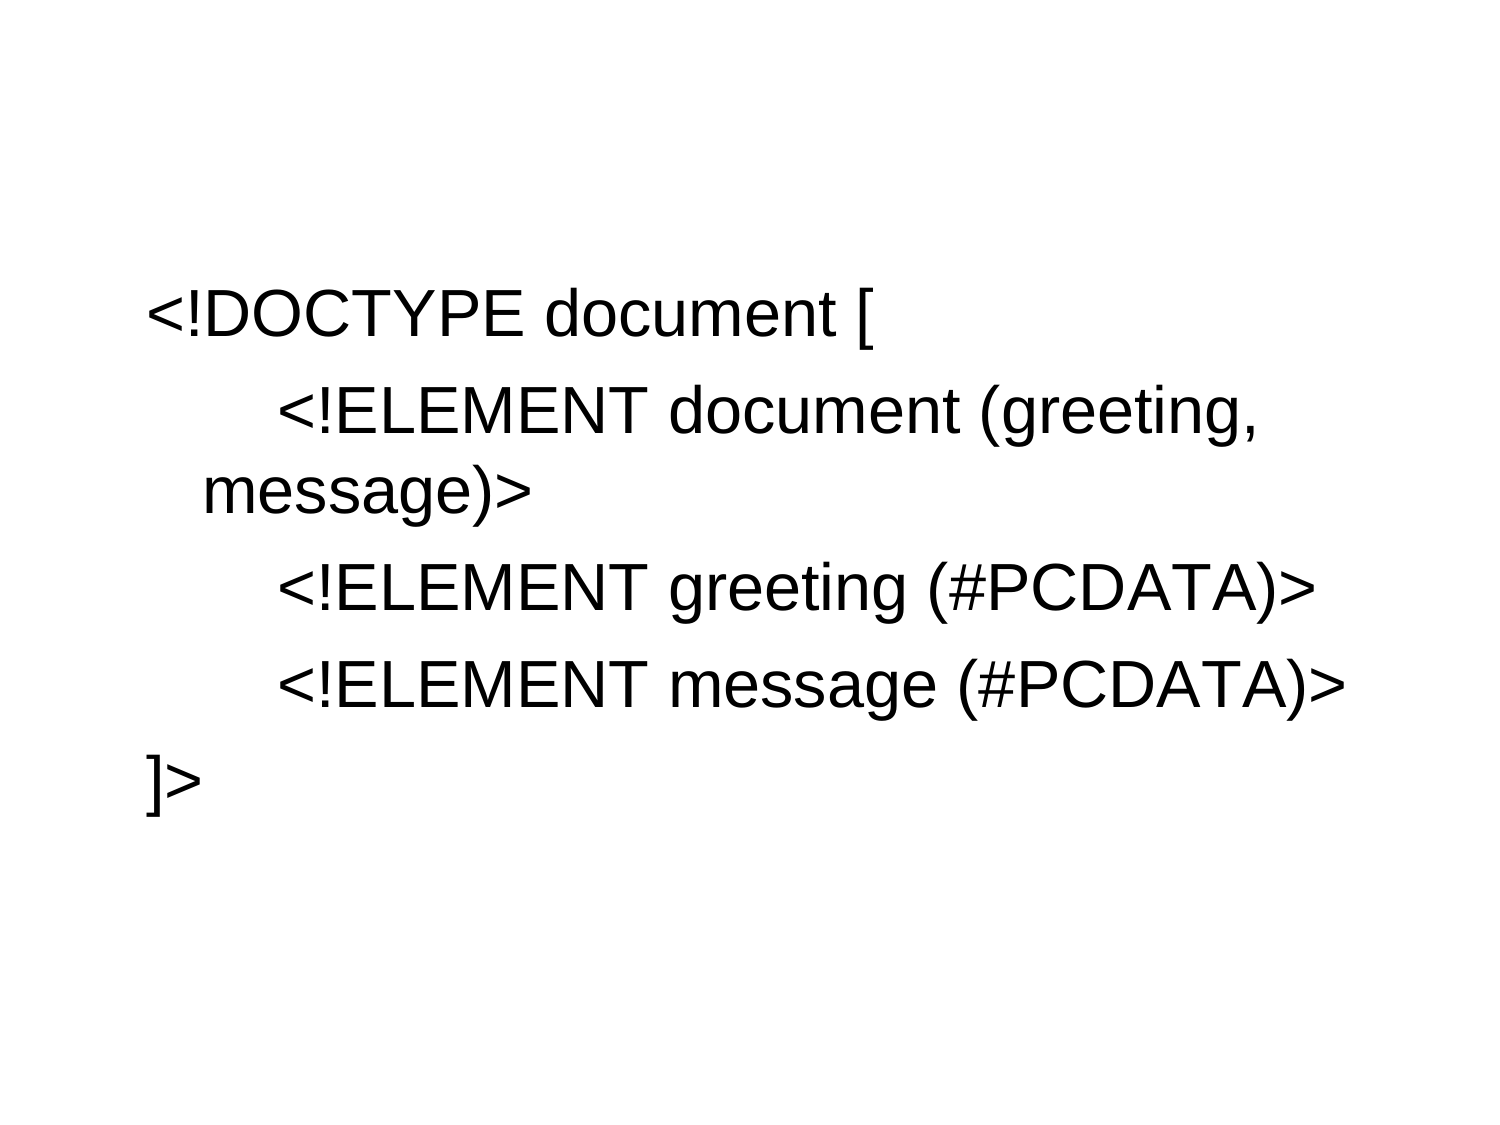

#
<!DOCTYPE document [
	<!ELEMENT document (greeting, message)>
	<!ELEMENT greeting (#PCDATA)>
	<!ELEMENT message (#PCDATA)>
]>